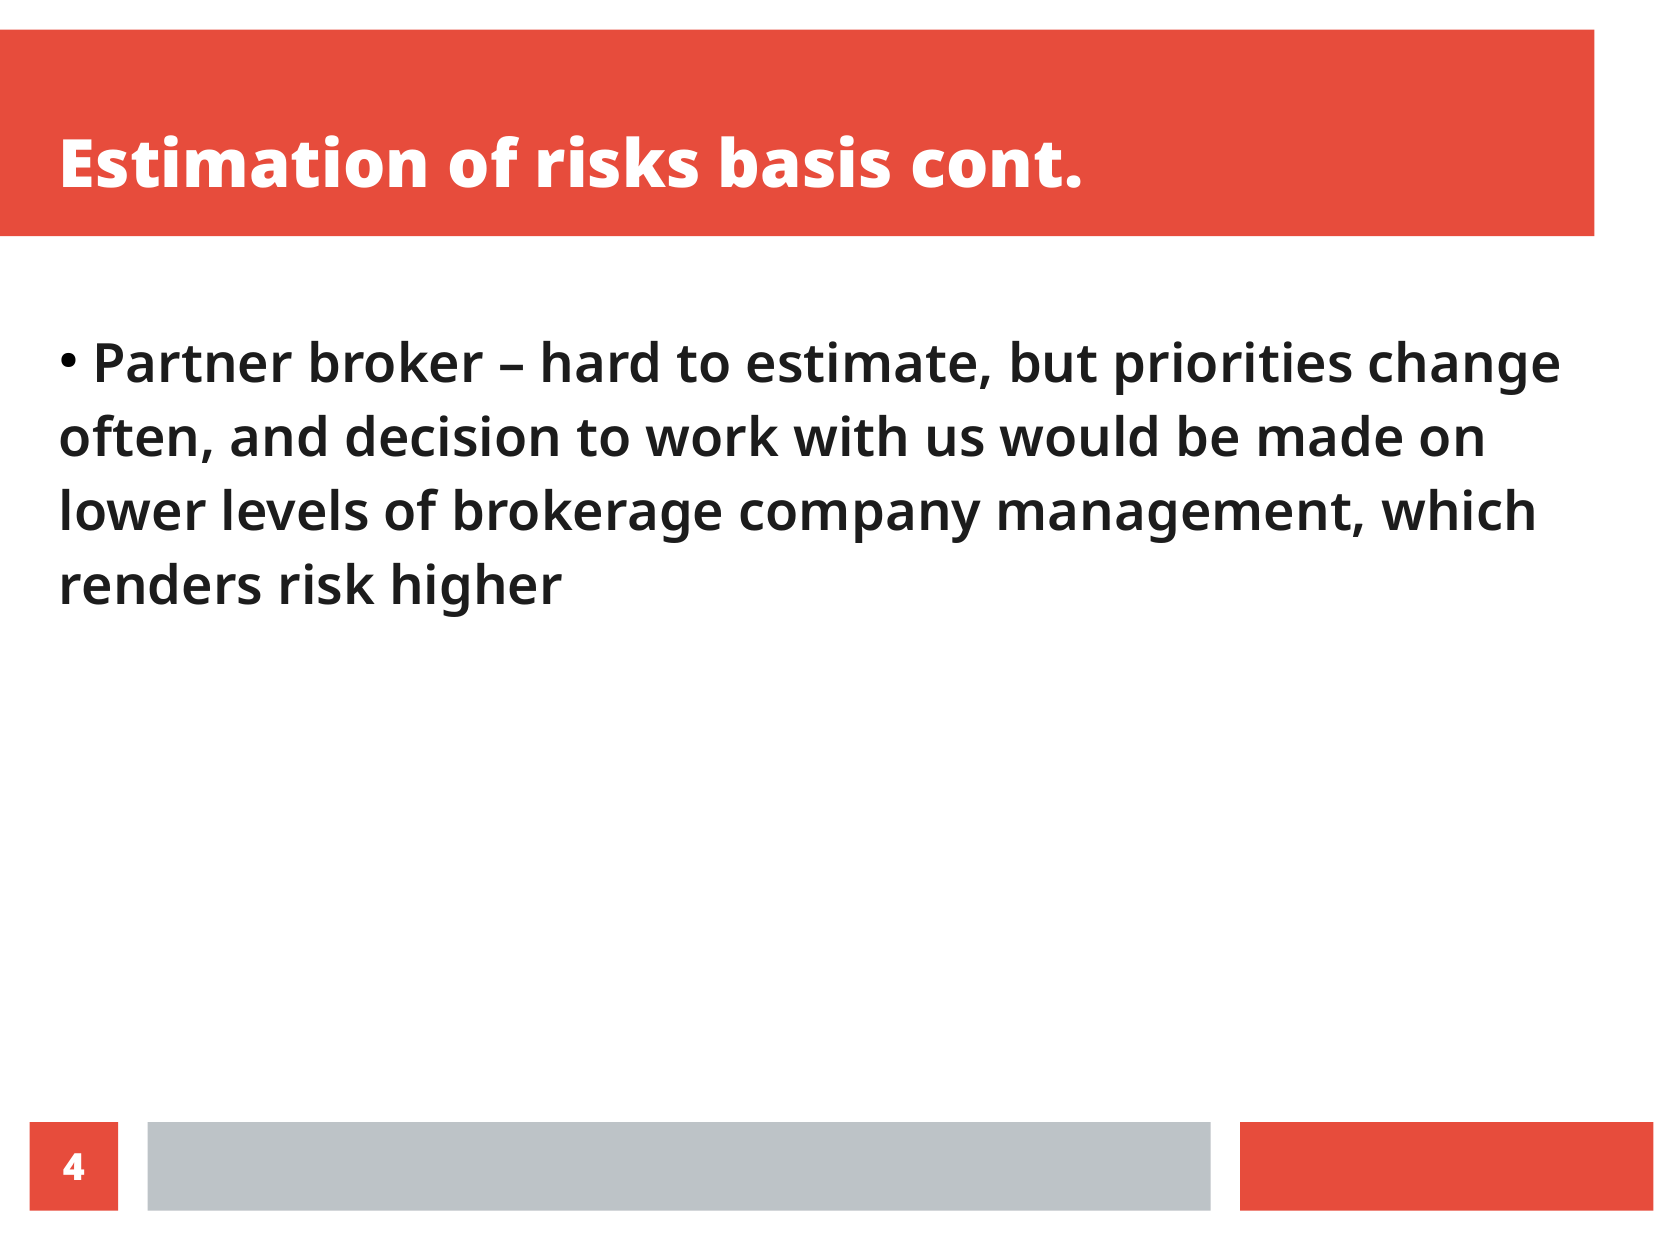

# Estimation of risks basis cont.
 Partner broker – hard to estimate, but priorities change often, and decision to work with us would be made on lower levels of brokerage company management, which renders risk higher
4